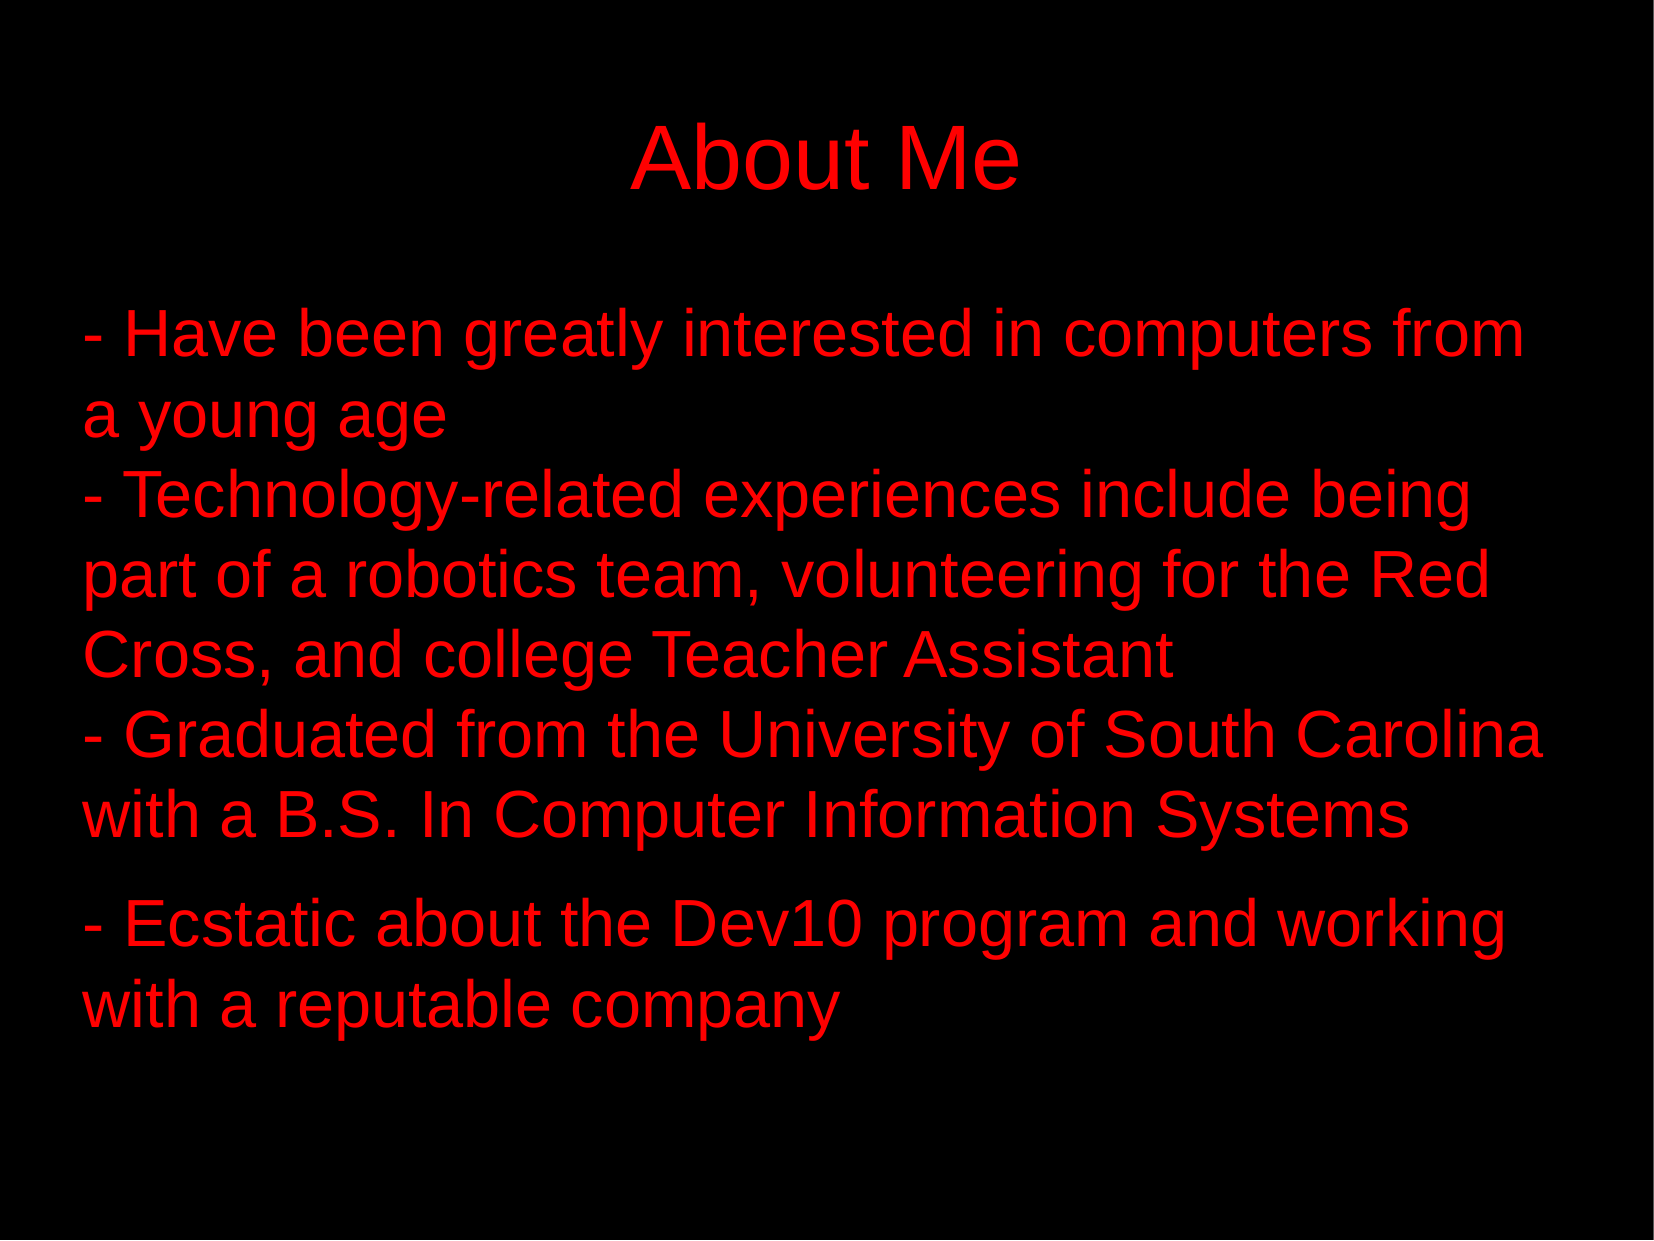

# About Me
- Have been greatly interested in computers from a young age
- Technology-related experiences include being part of a robotics team, volunteering for the Red Cross, and college Teacher Assistant
- Graduated from the University of South Carolina with a B.S. In Computer Information Systems
- Ecstatic about the Dev10 program and working with a reputable company